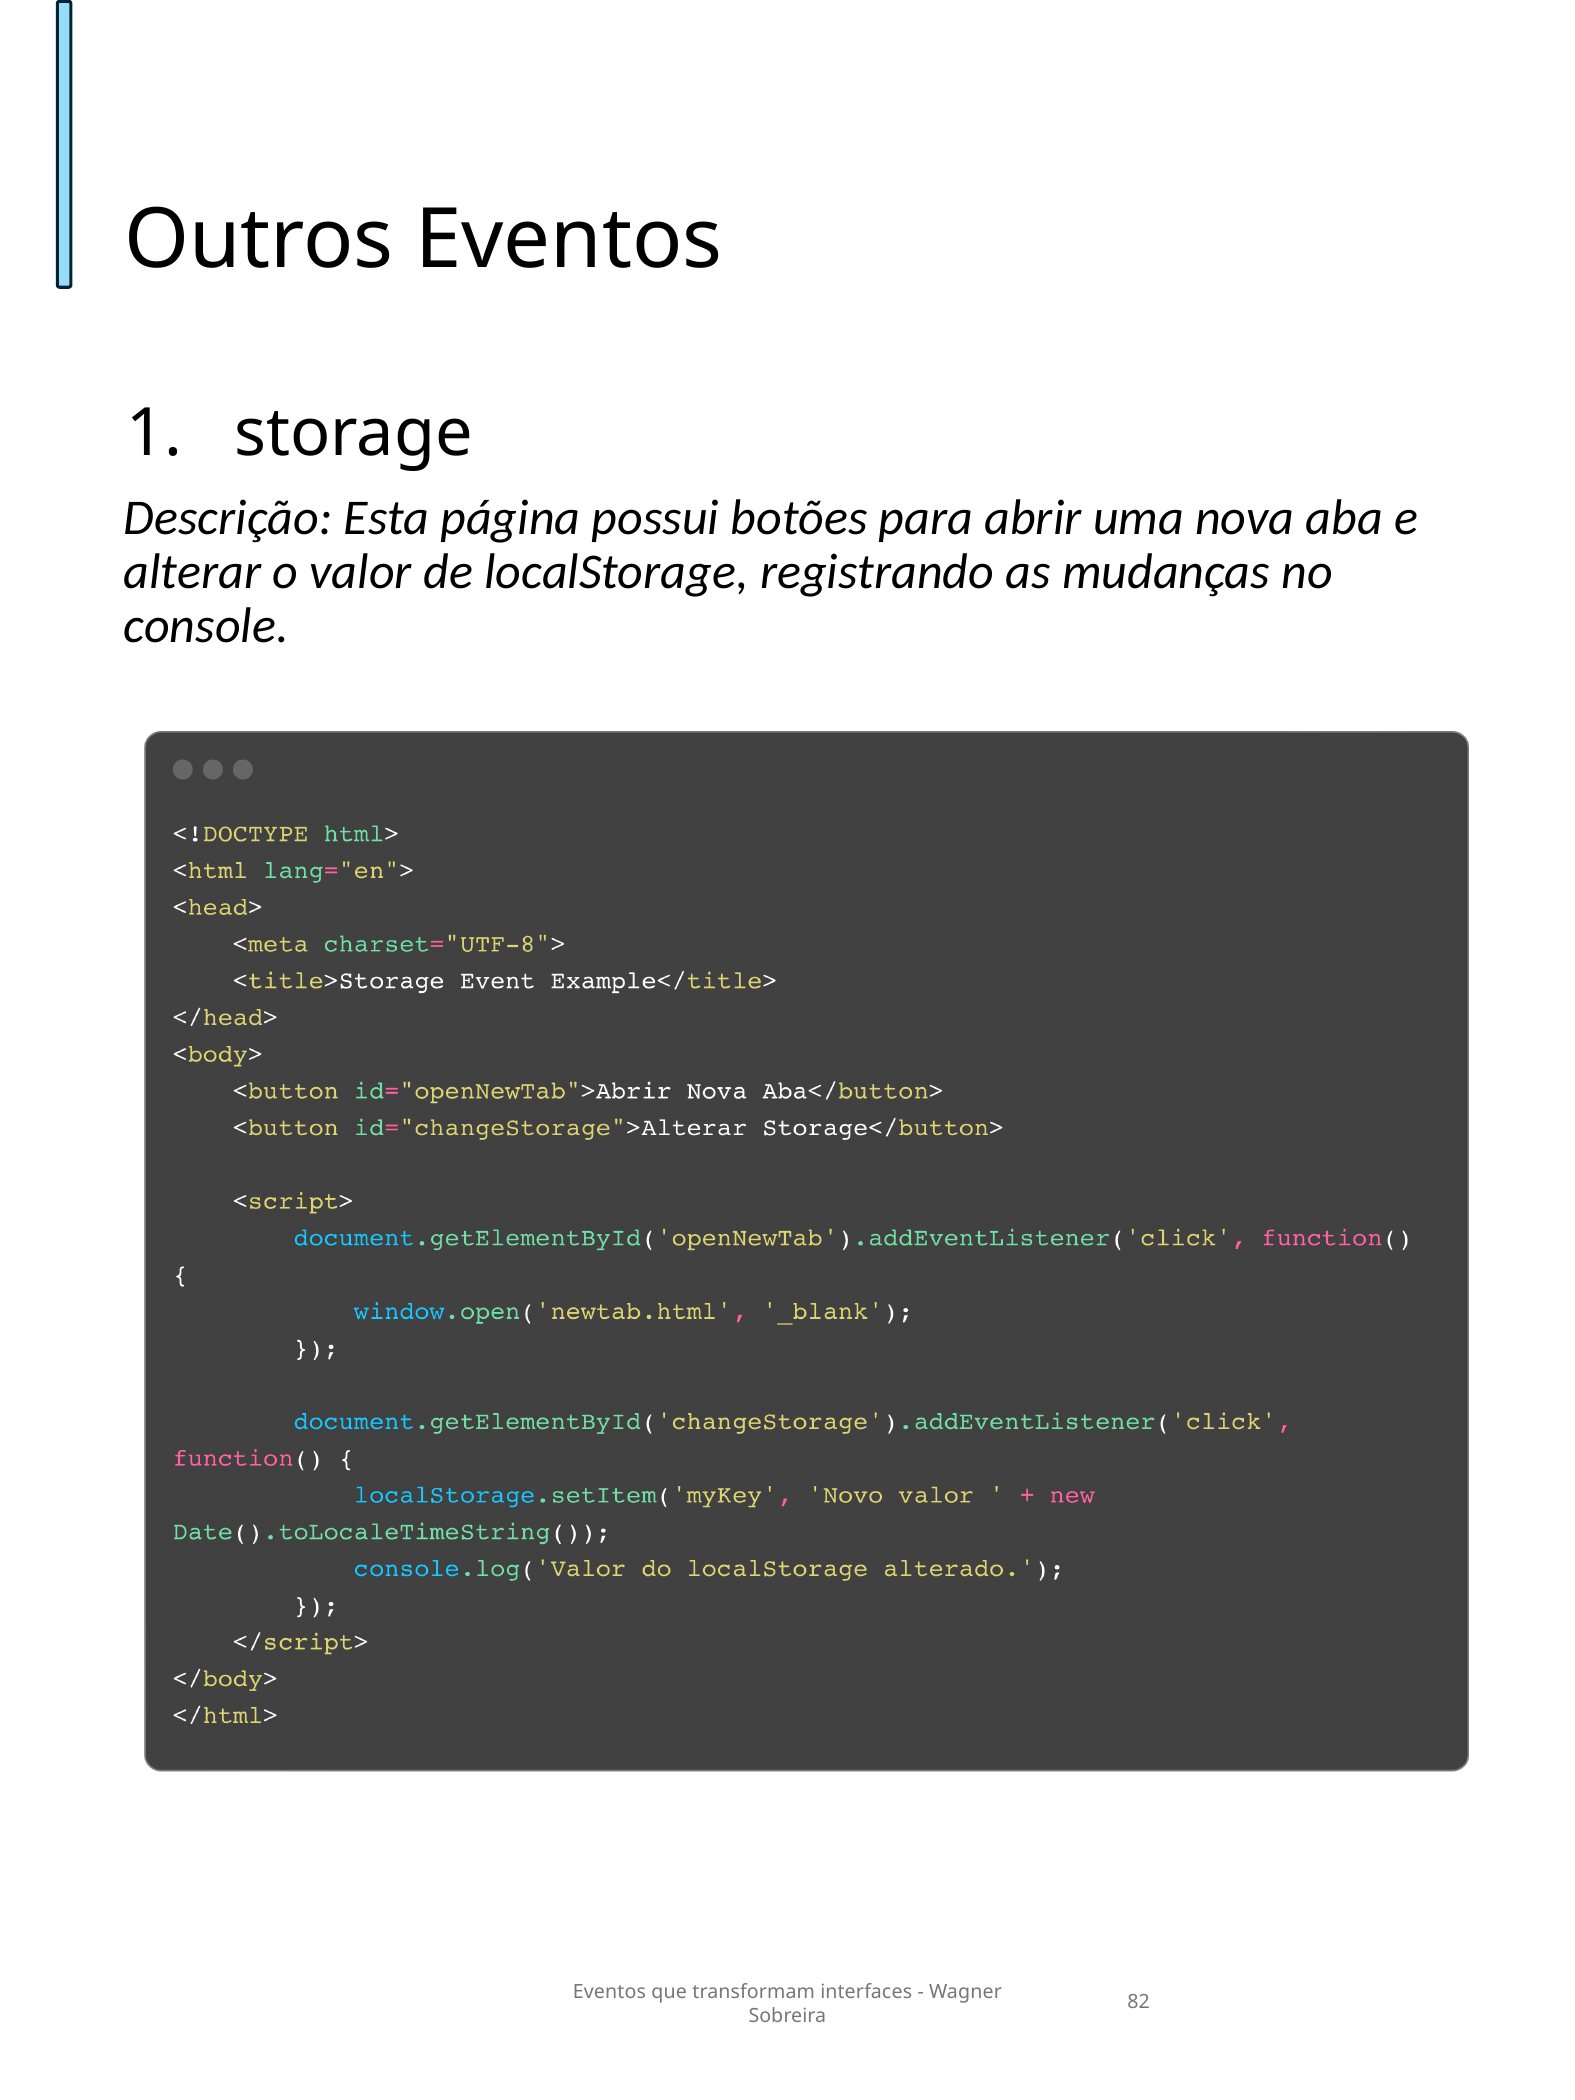

Outros Eventos
1.   storage
Descrição: Esta página possui botões para abrir uma nova aba e alterar o valor de localStorage, registrando as mudanças no console.
Eventos que transformam interfaces - Wagner Sobreira